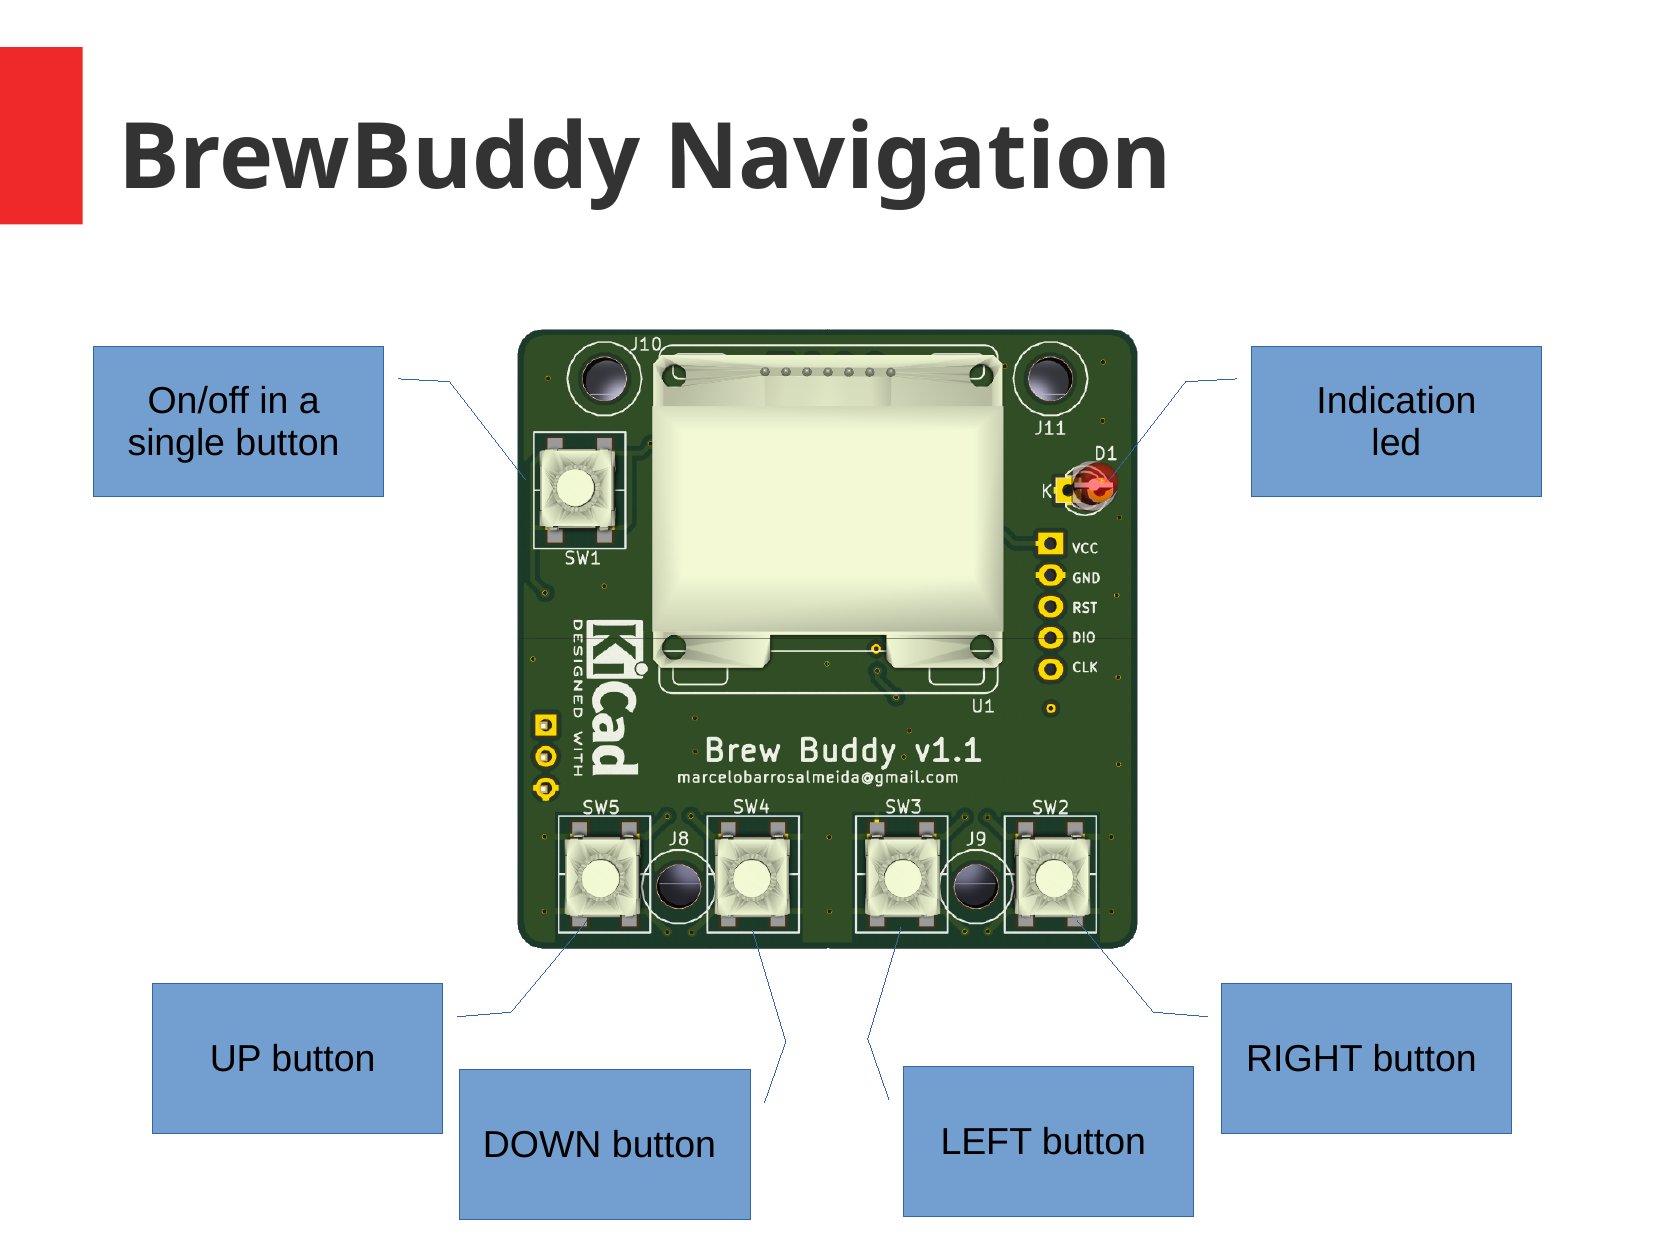

# BrewBuddy Navigation
On/off in a
single button
Indication
led
UP button
RIGHT button
LEFT button
DOWN button